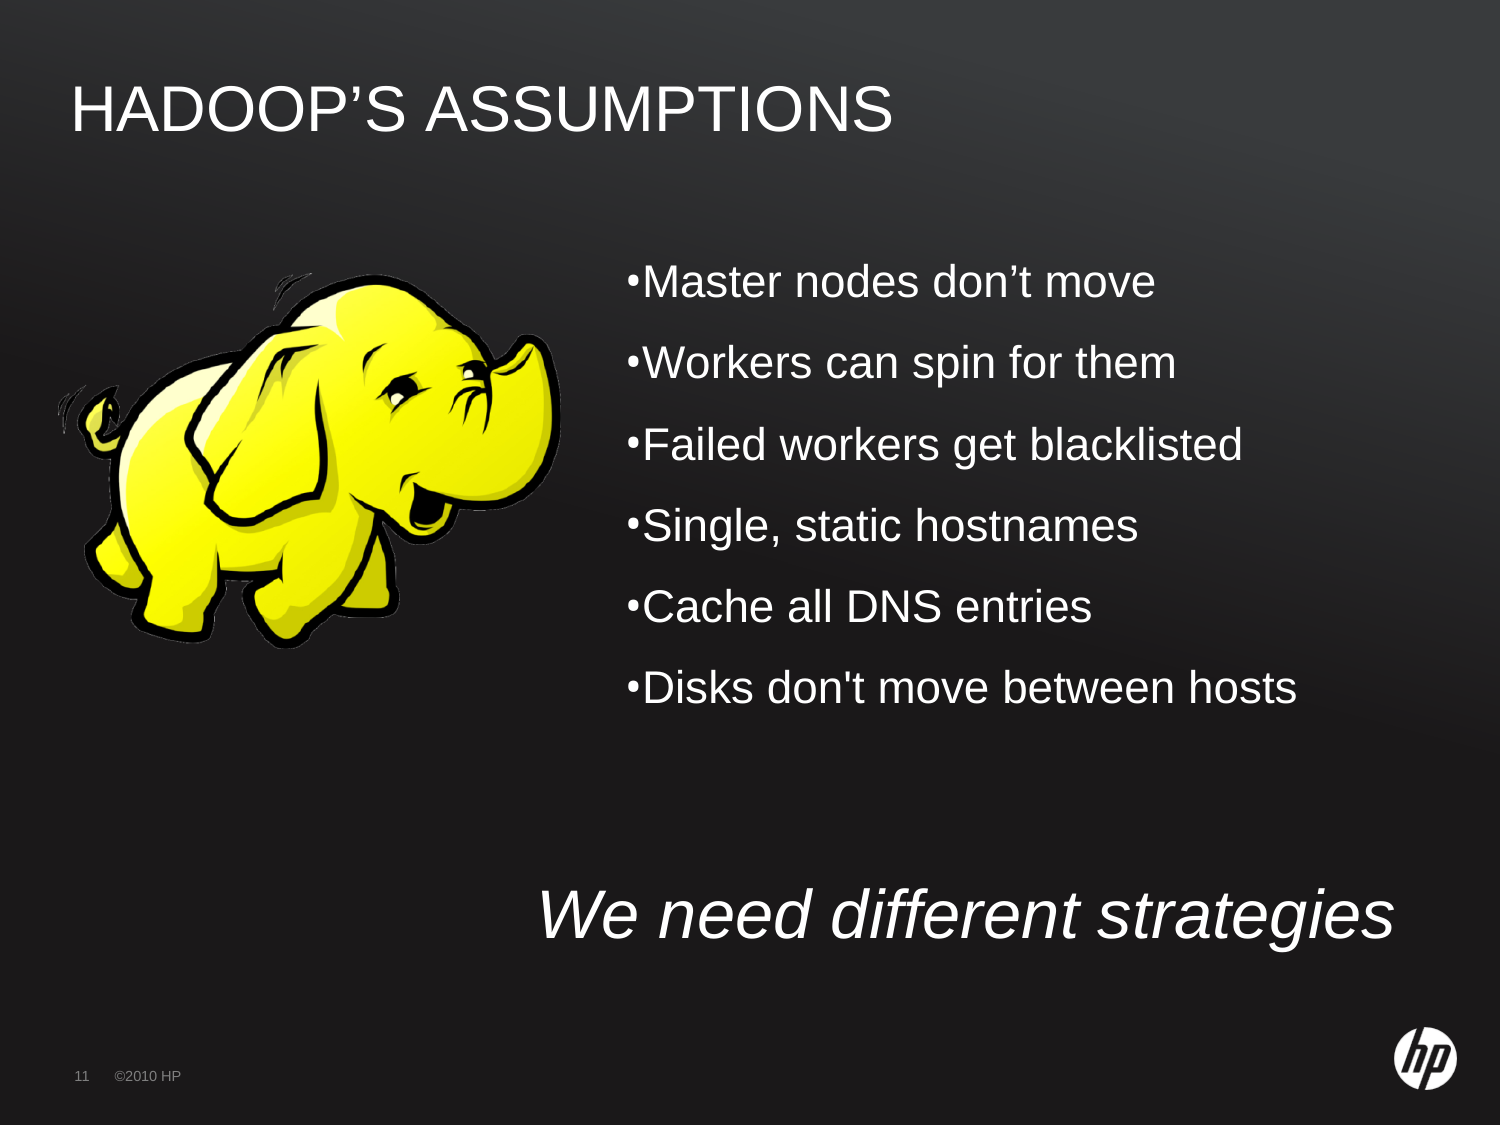

HADOOP’S ASSUMPTIONS
Master nodes don’t move
Workers can spin for them
Failed workers get blacklisted
Single, static hostnames
Cache all DNS entries
Disks don't move between hosts
We need different strategies